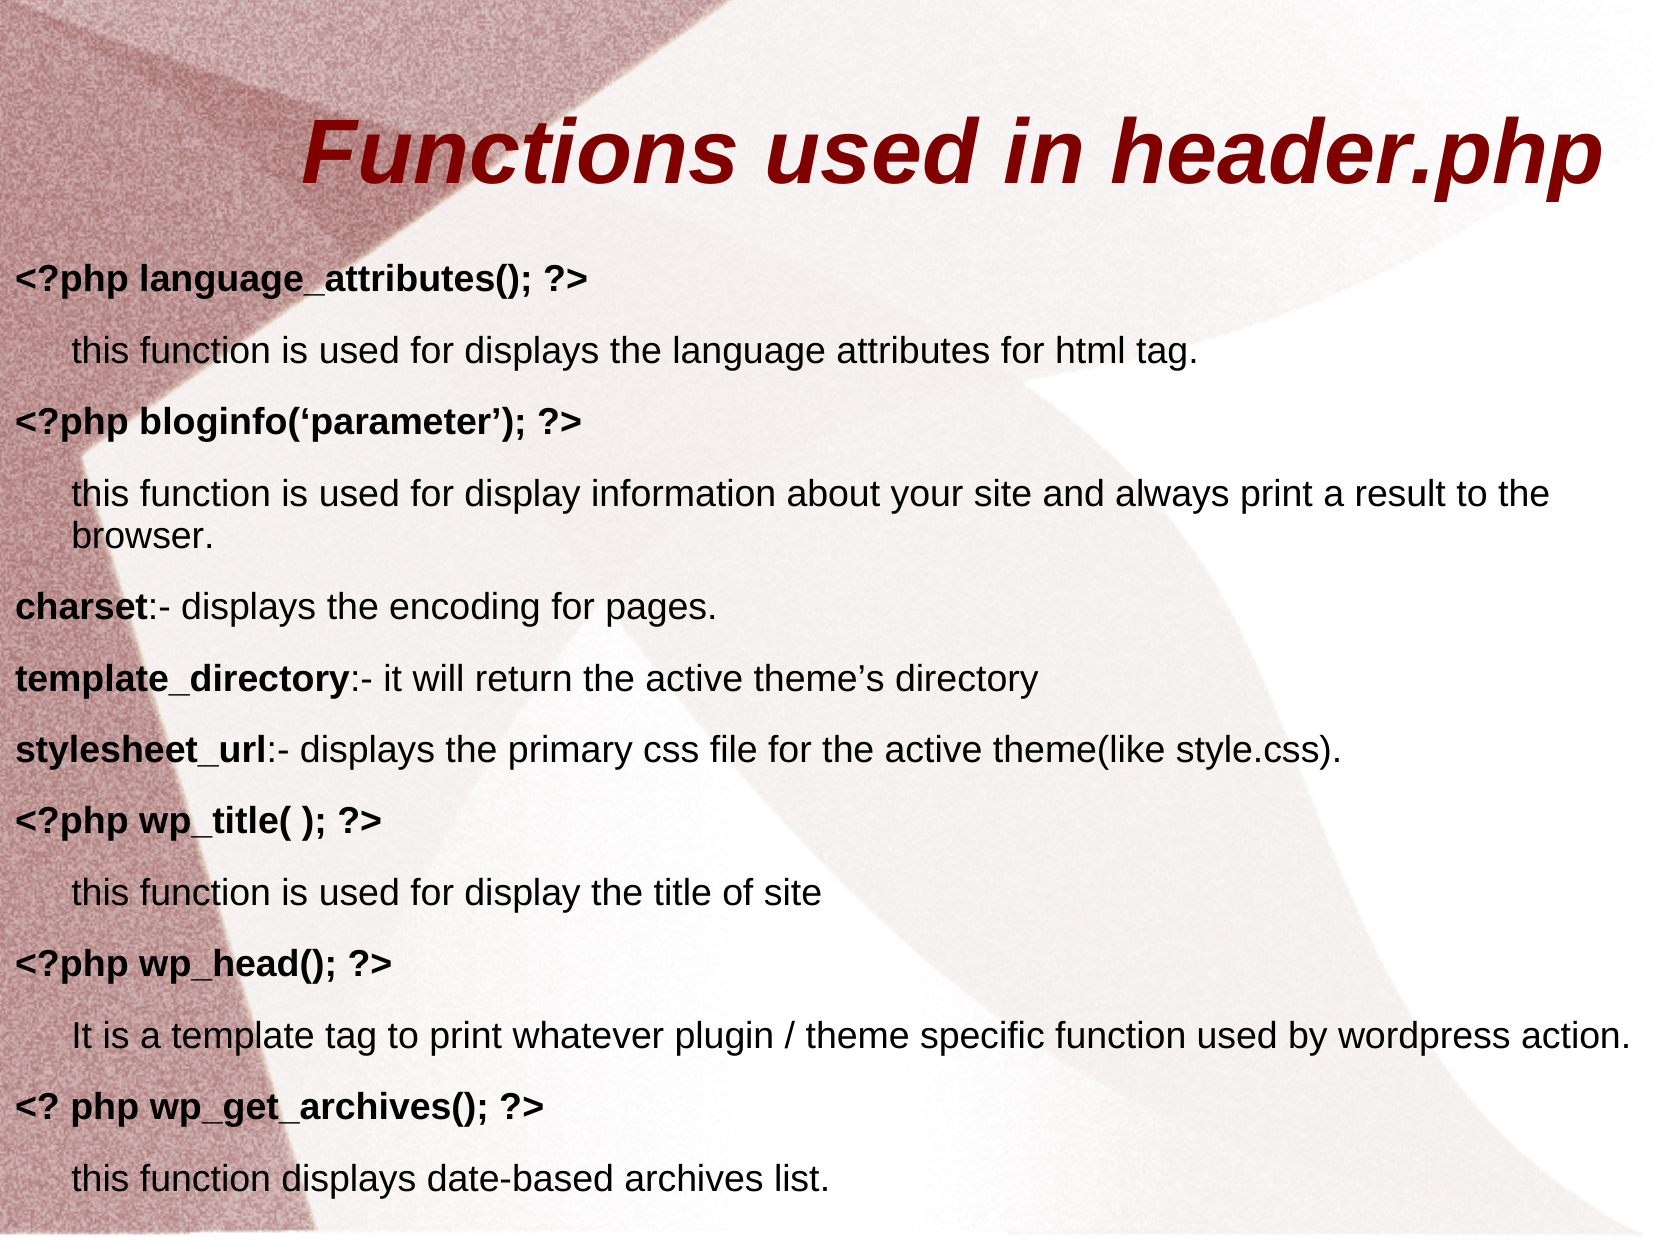

# Functions used in header.php
<?php language_attributes(); ?>
	this function is used for displays the language attributes for html tag.
<?php bloginfo(‘parameter’); ?>
	this function is used for display information about your site and always print a result to the browser.
charset:- displays the encoding for pages.
template_directory:- it will return the active theme’s directory
stylesheet_url:- displays the primary css file for the active theme(like style.css).
<?php wp_title( ); ?>
	this function is used for display the title of site
<?php wp_head(); ?>
	It is a template tag to print whatever plugin / theme specific function used by wordpress action.
<? php wp_get_archives(); ?>
	this function displays date-based archives list.